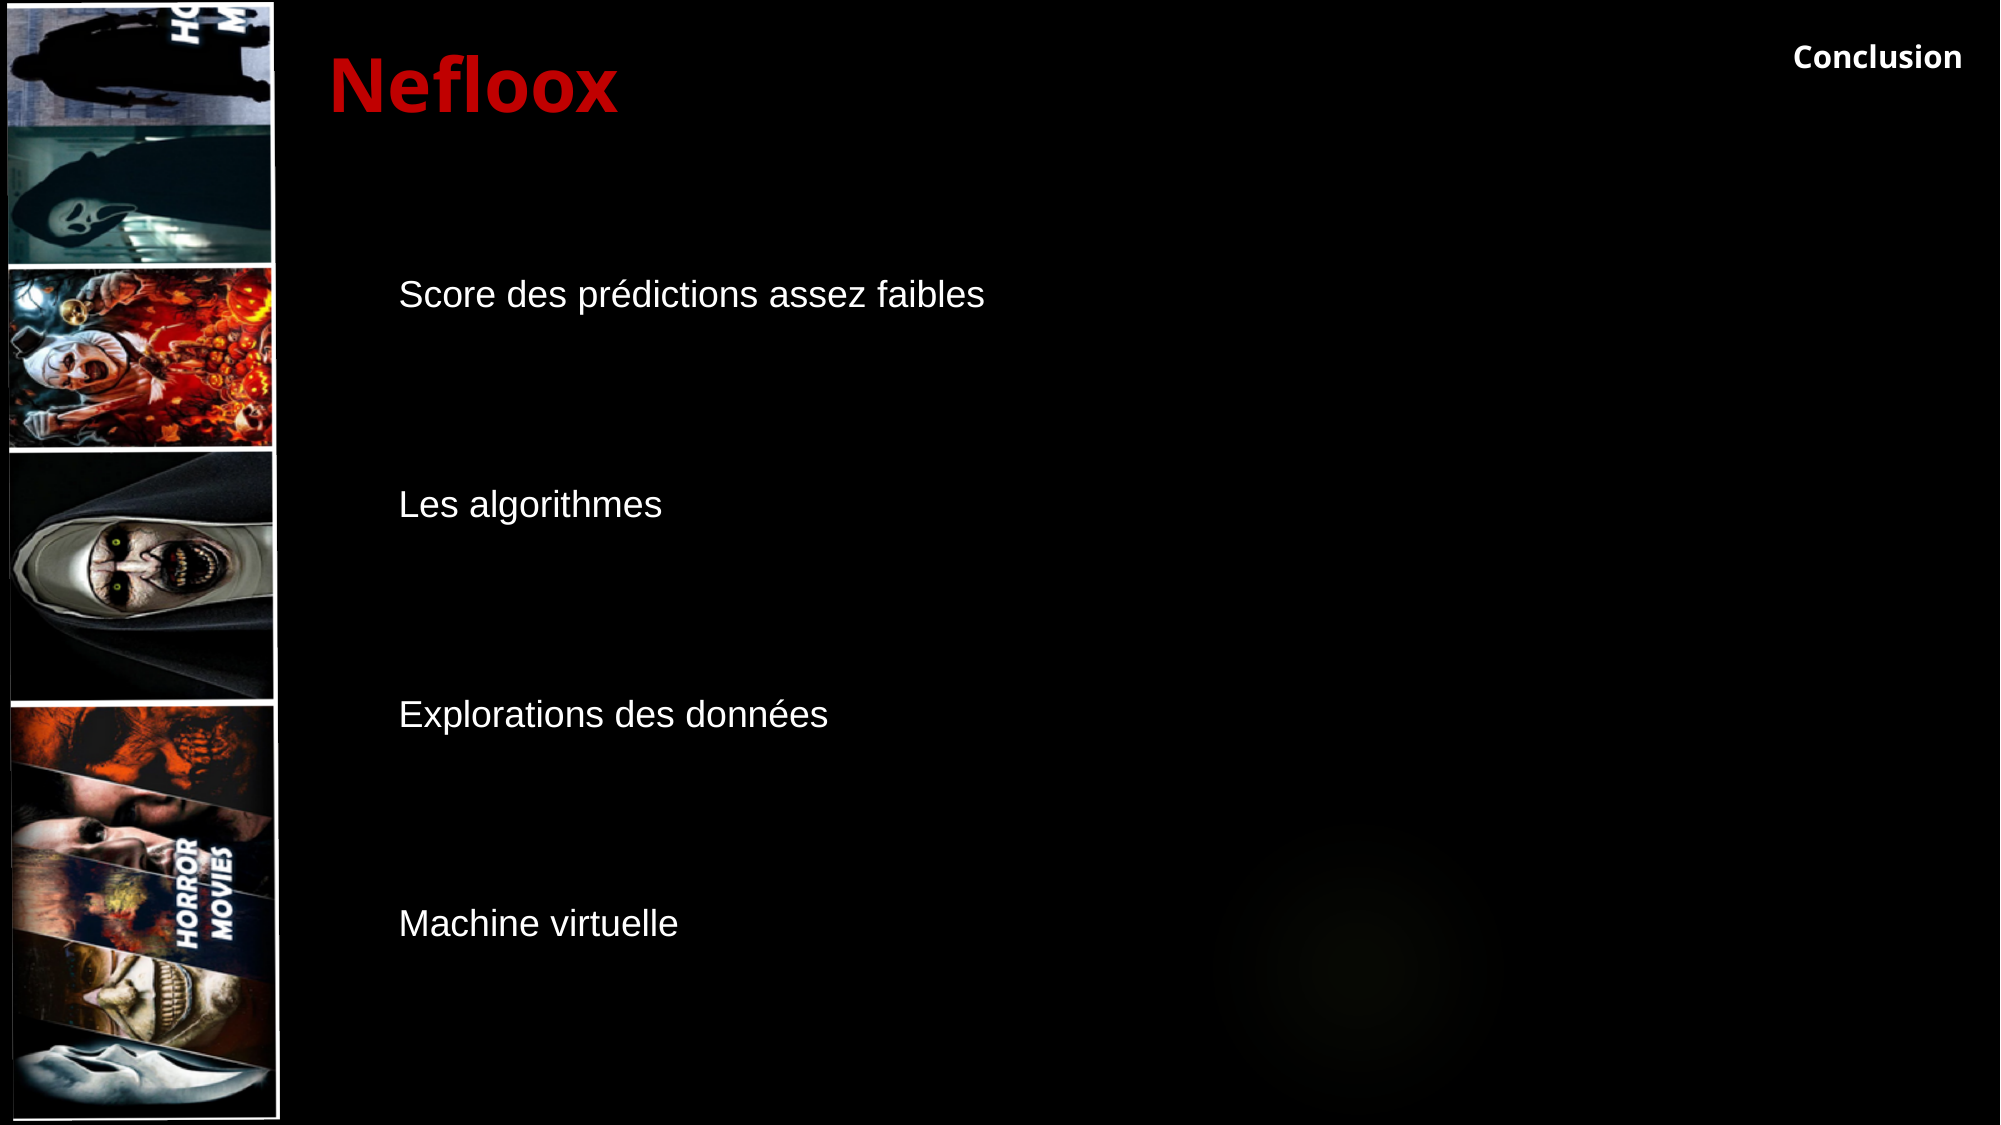

Nefloox
Conclusion
Score des prédictions assez faibles
Les algorithmes
Explorations des données
Machine virtuelle